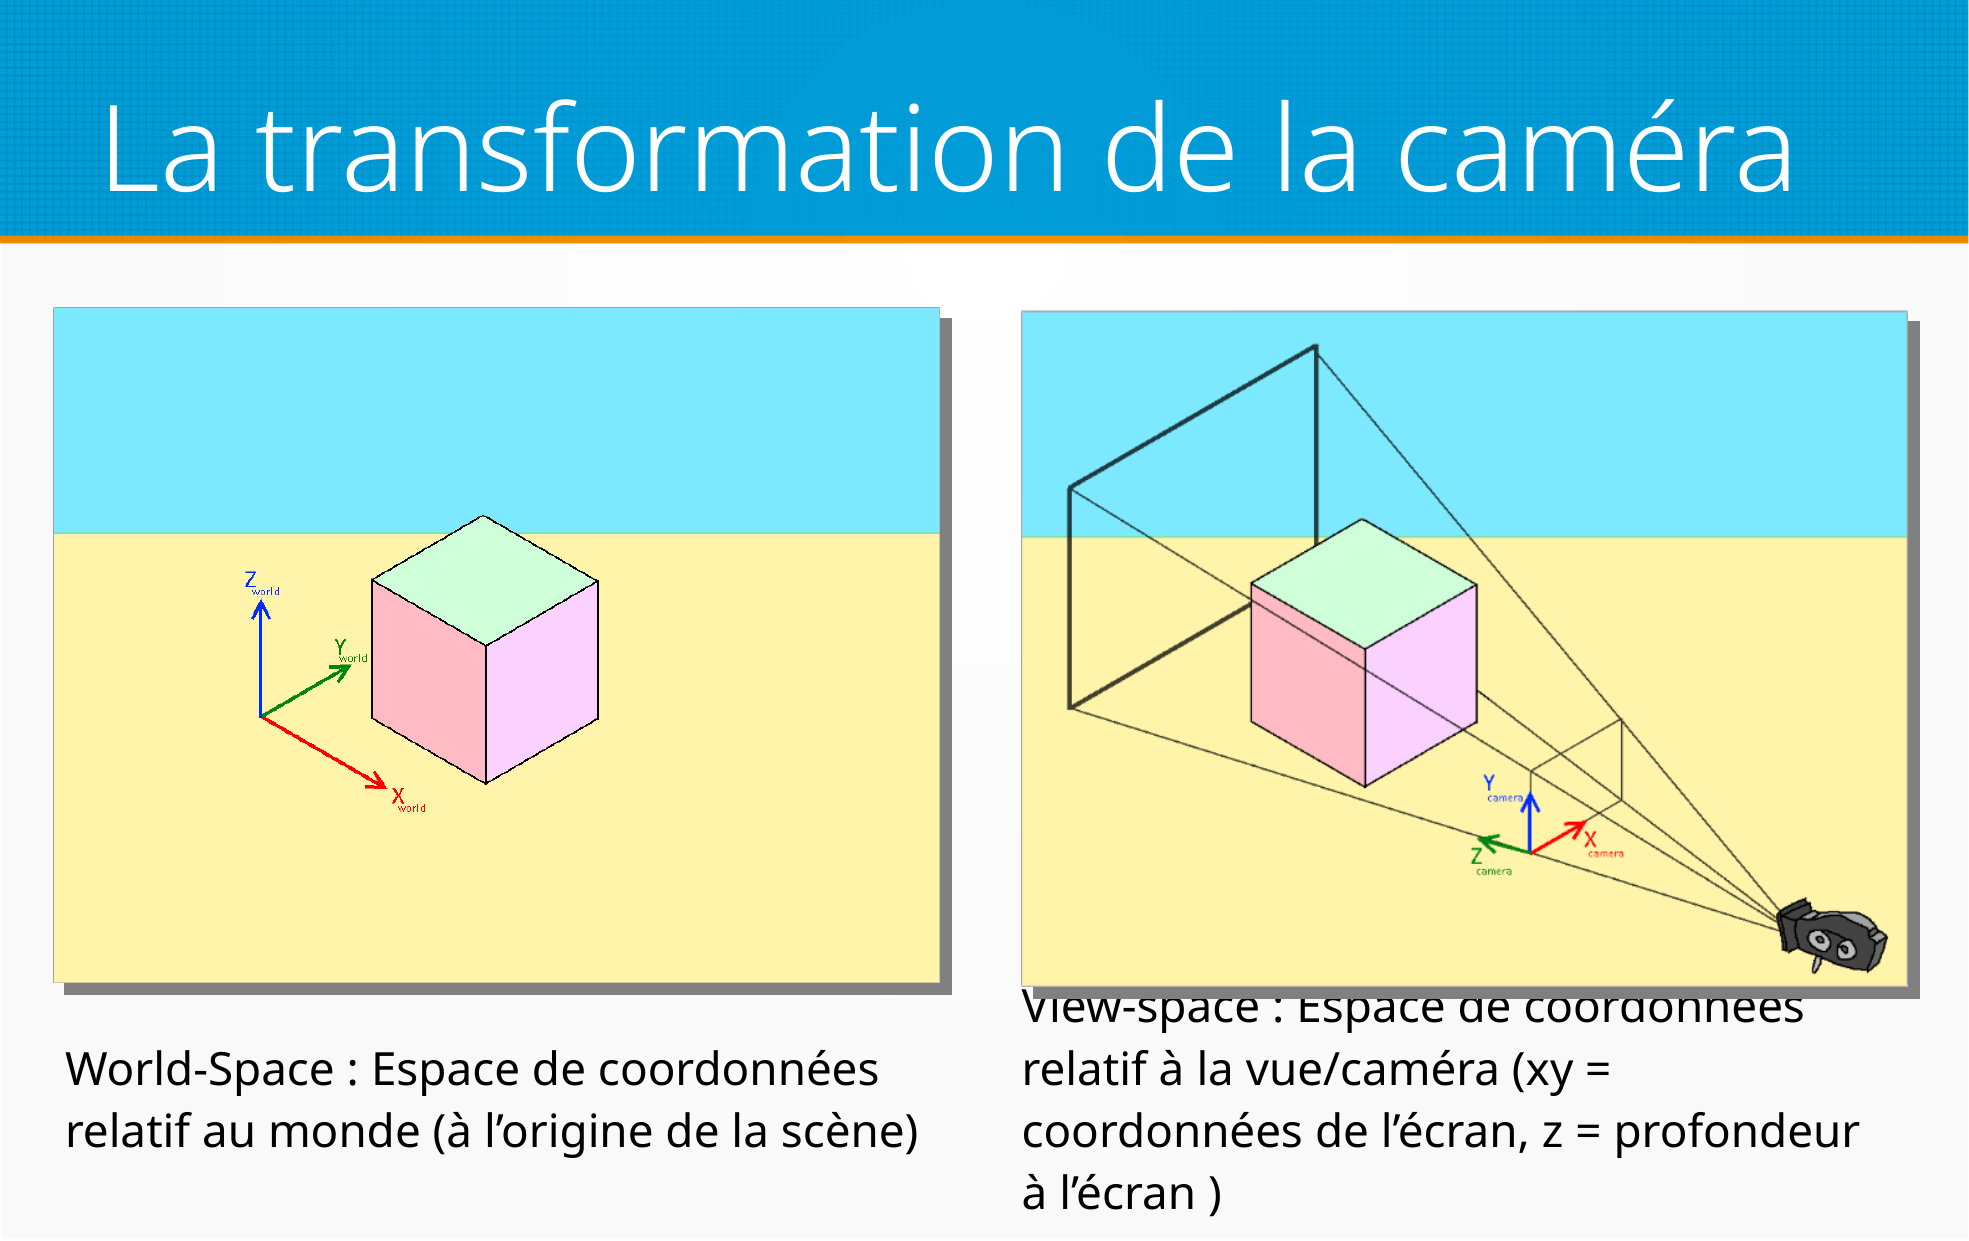

# La transformation de la caméra
View-space : Espace de coordonnées relatif à la vue/caméra (xy = coordonnées de l’écran, z = profondeur à l’écran )
World-Space : Espace de coordonnées relatif au monde (à l’origine de la scène)